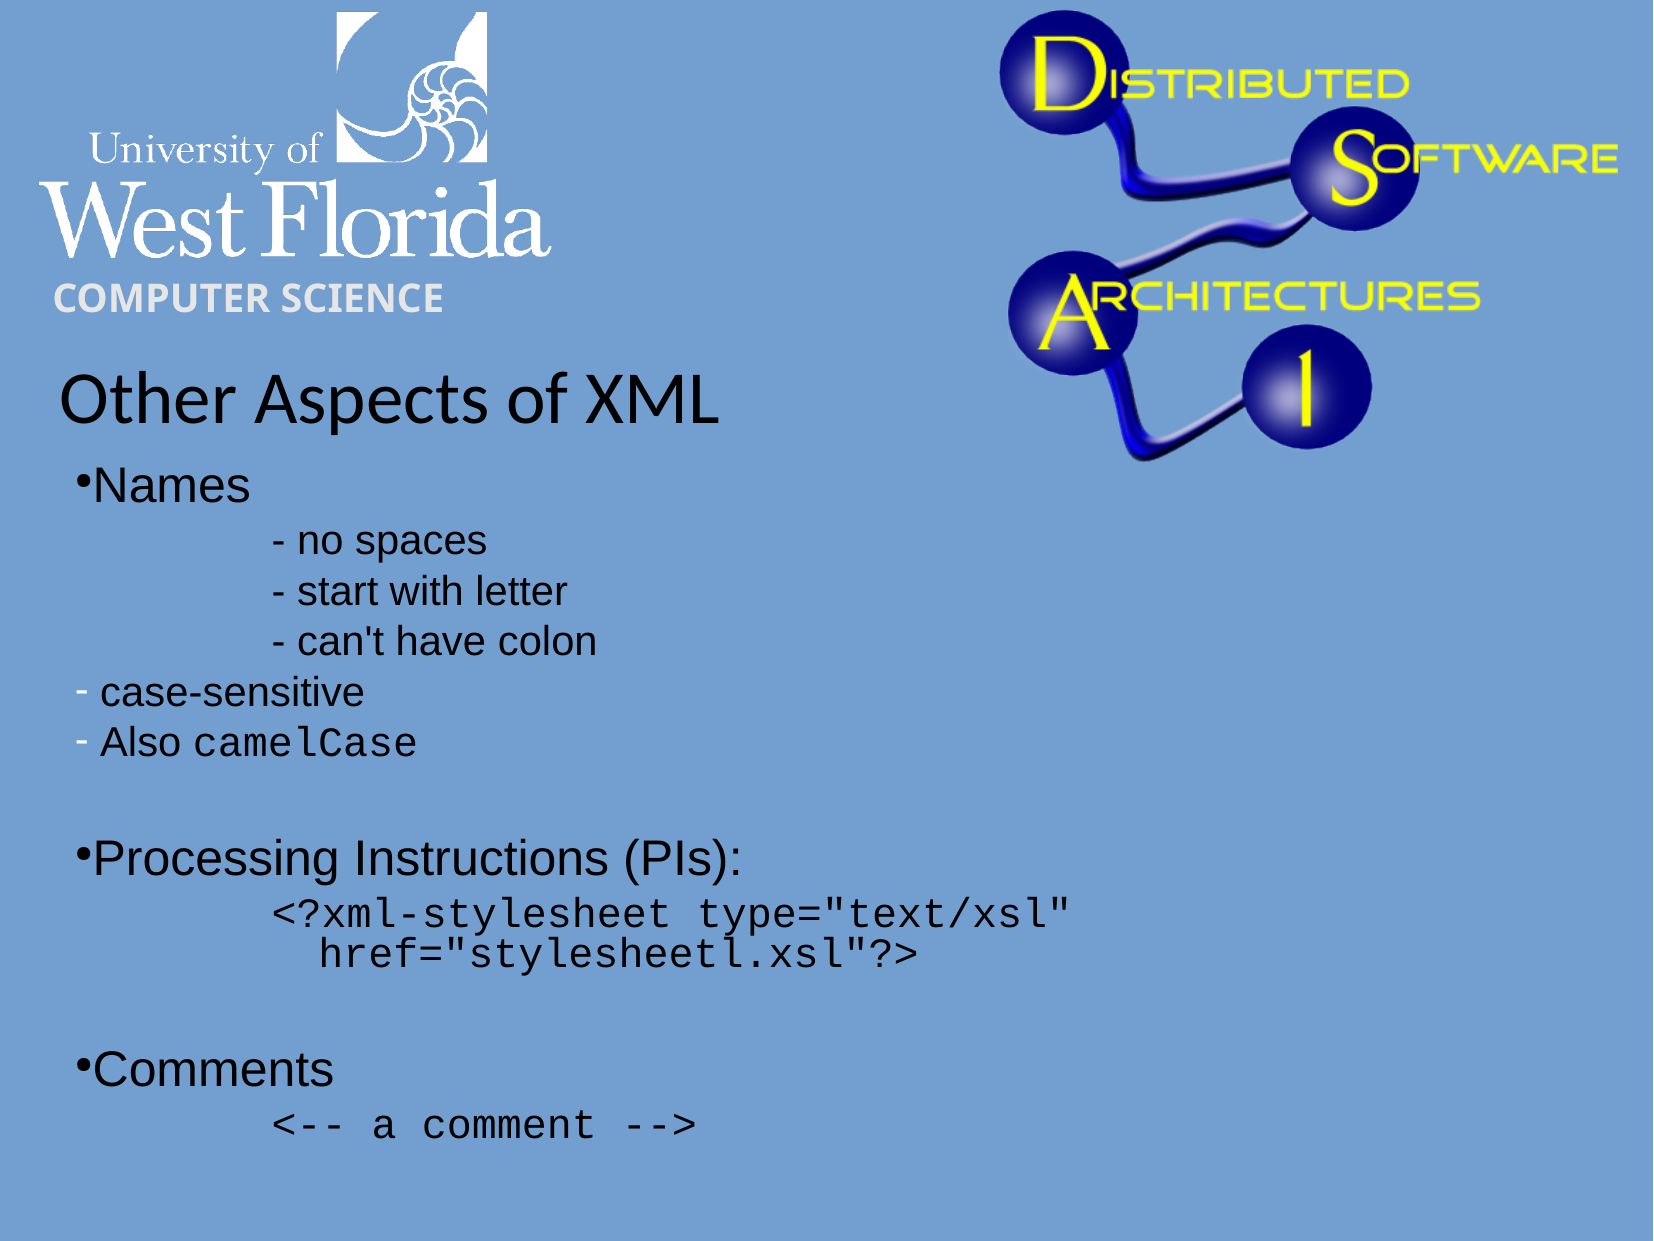

COMPUTER SCIENCE
# Other Aspects of XML
Names
- no spaces
- start with letter
- can't have colon
 case-sensitive
 Also camelCase
Processing Instructions (PIs):
<?xml-stylesheet type="text/xsl" href="stylesheetl.xsl"?>
Comments
<-- a comment -->